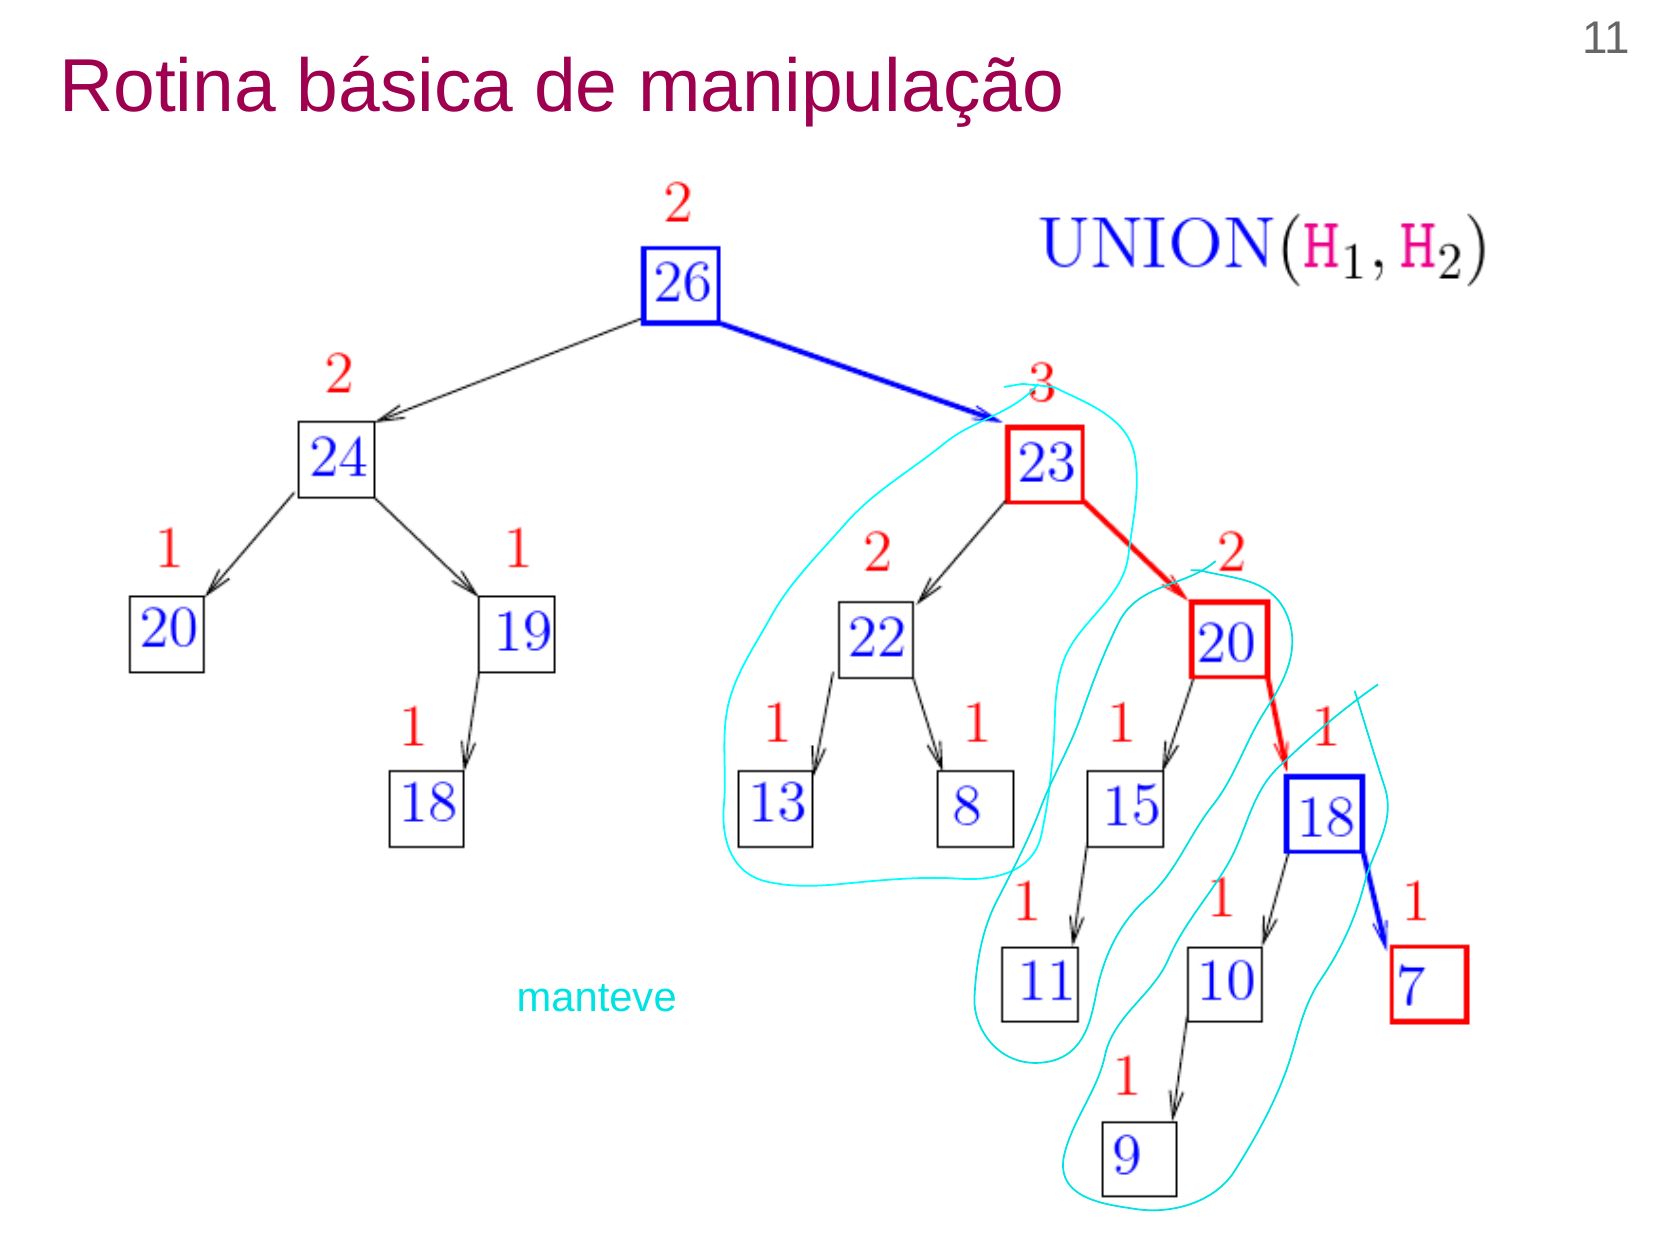

11
# Rotina básica de manipulação
manteve